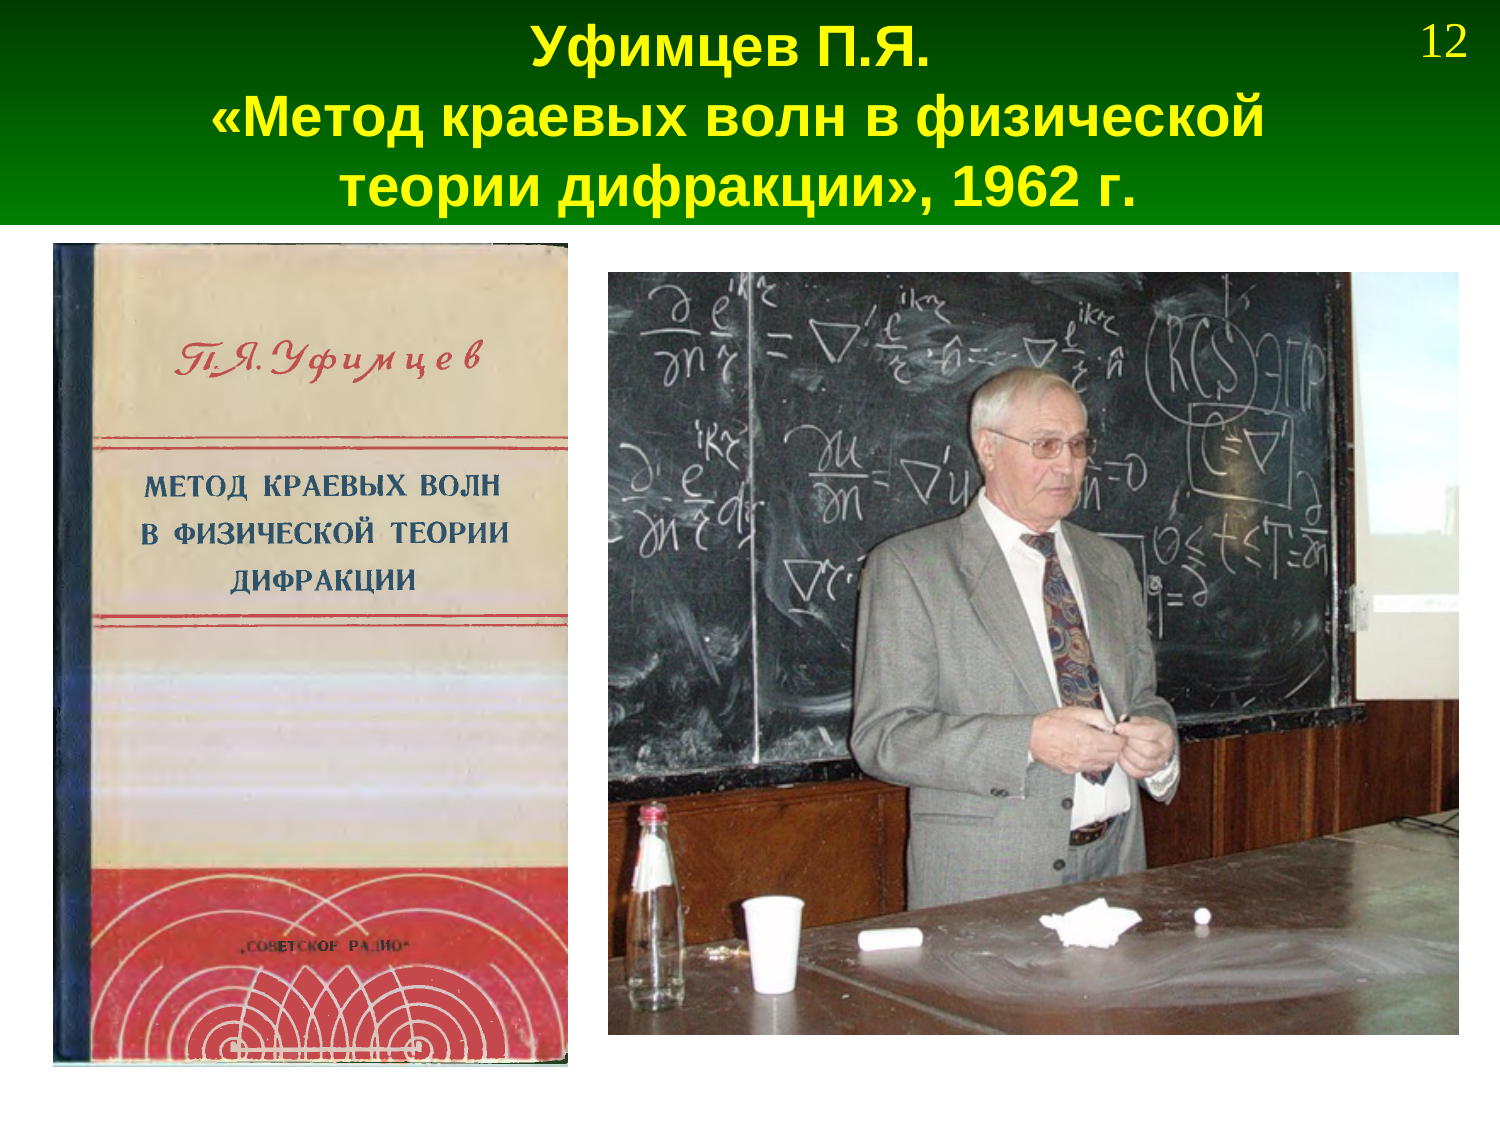

# Уфимцев П.Я. «Метод краевых волн в физической теории дифракции», 1962 г.